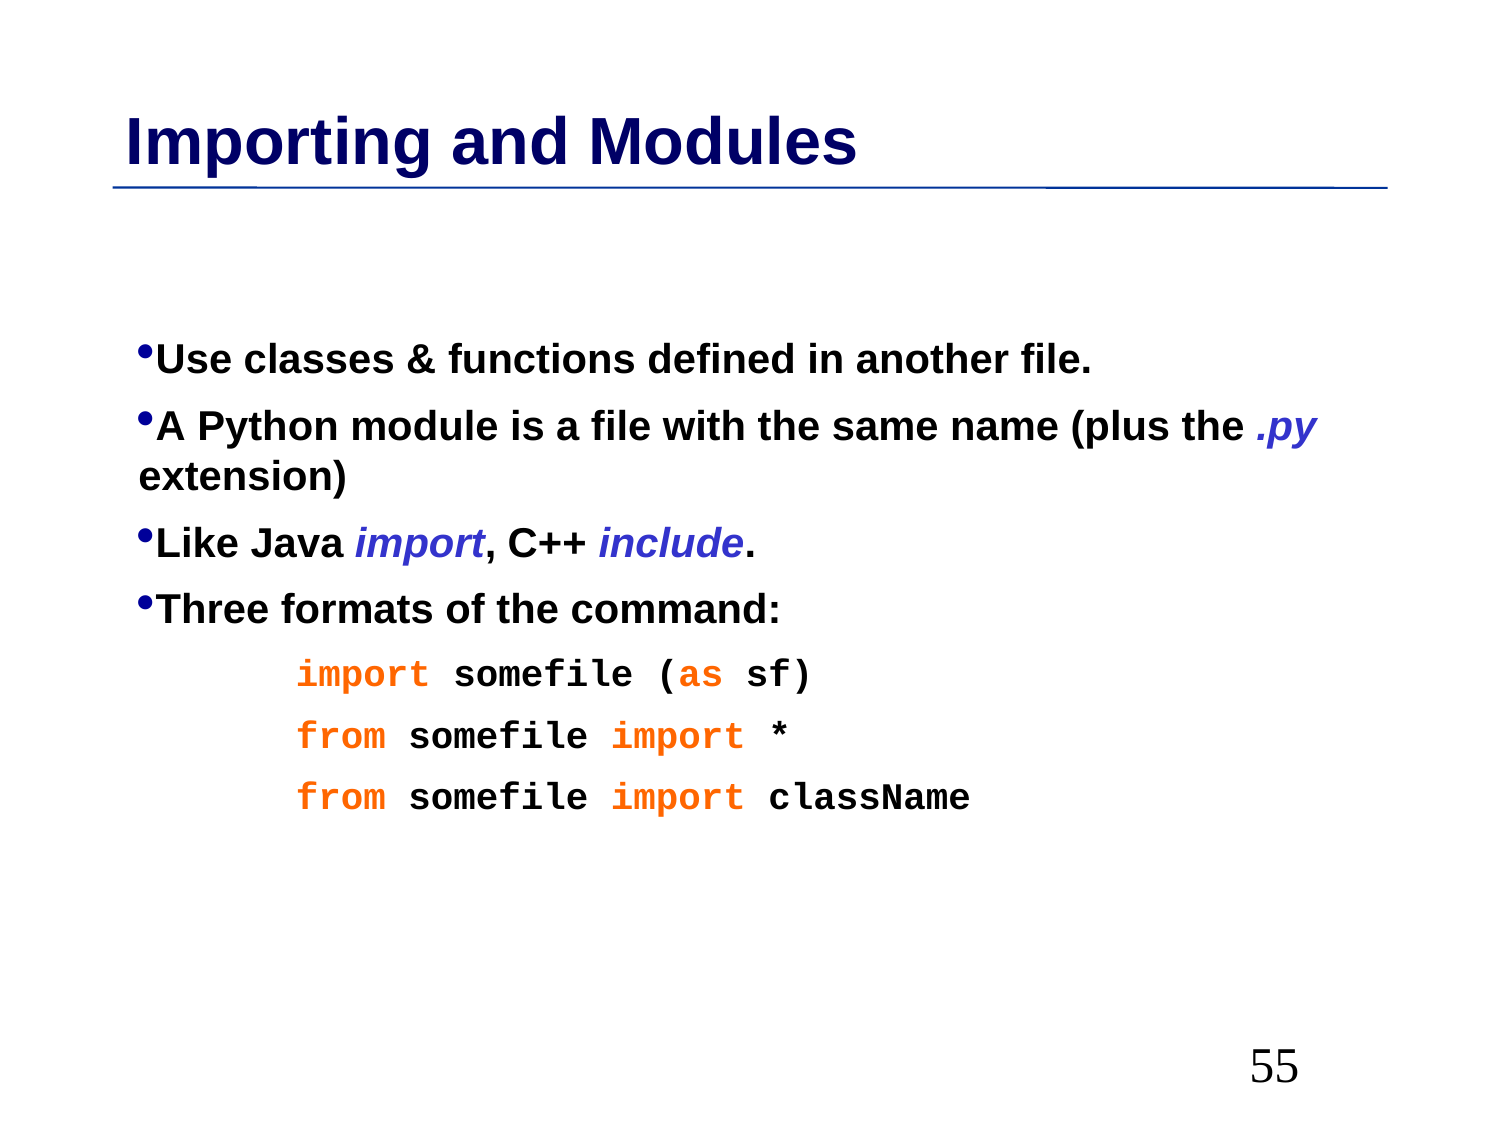

# Importing and Modules
Use classes & functions defined in another file.
A Python module is a file with the same name (plus the .py extension)
Like Java import, C++ include.
Three formats of the command:
		import somefile (as sf)
		from somefile import *
		from somefile import className
 53